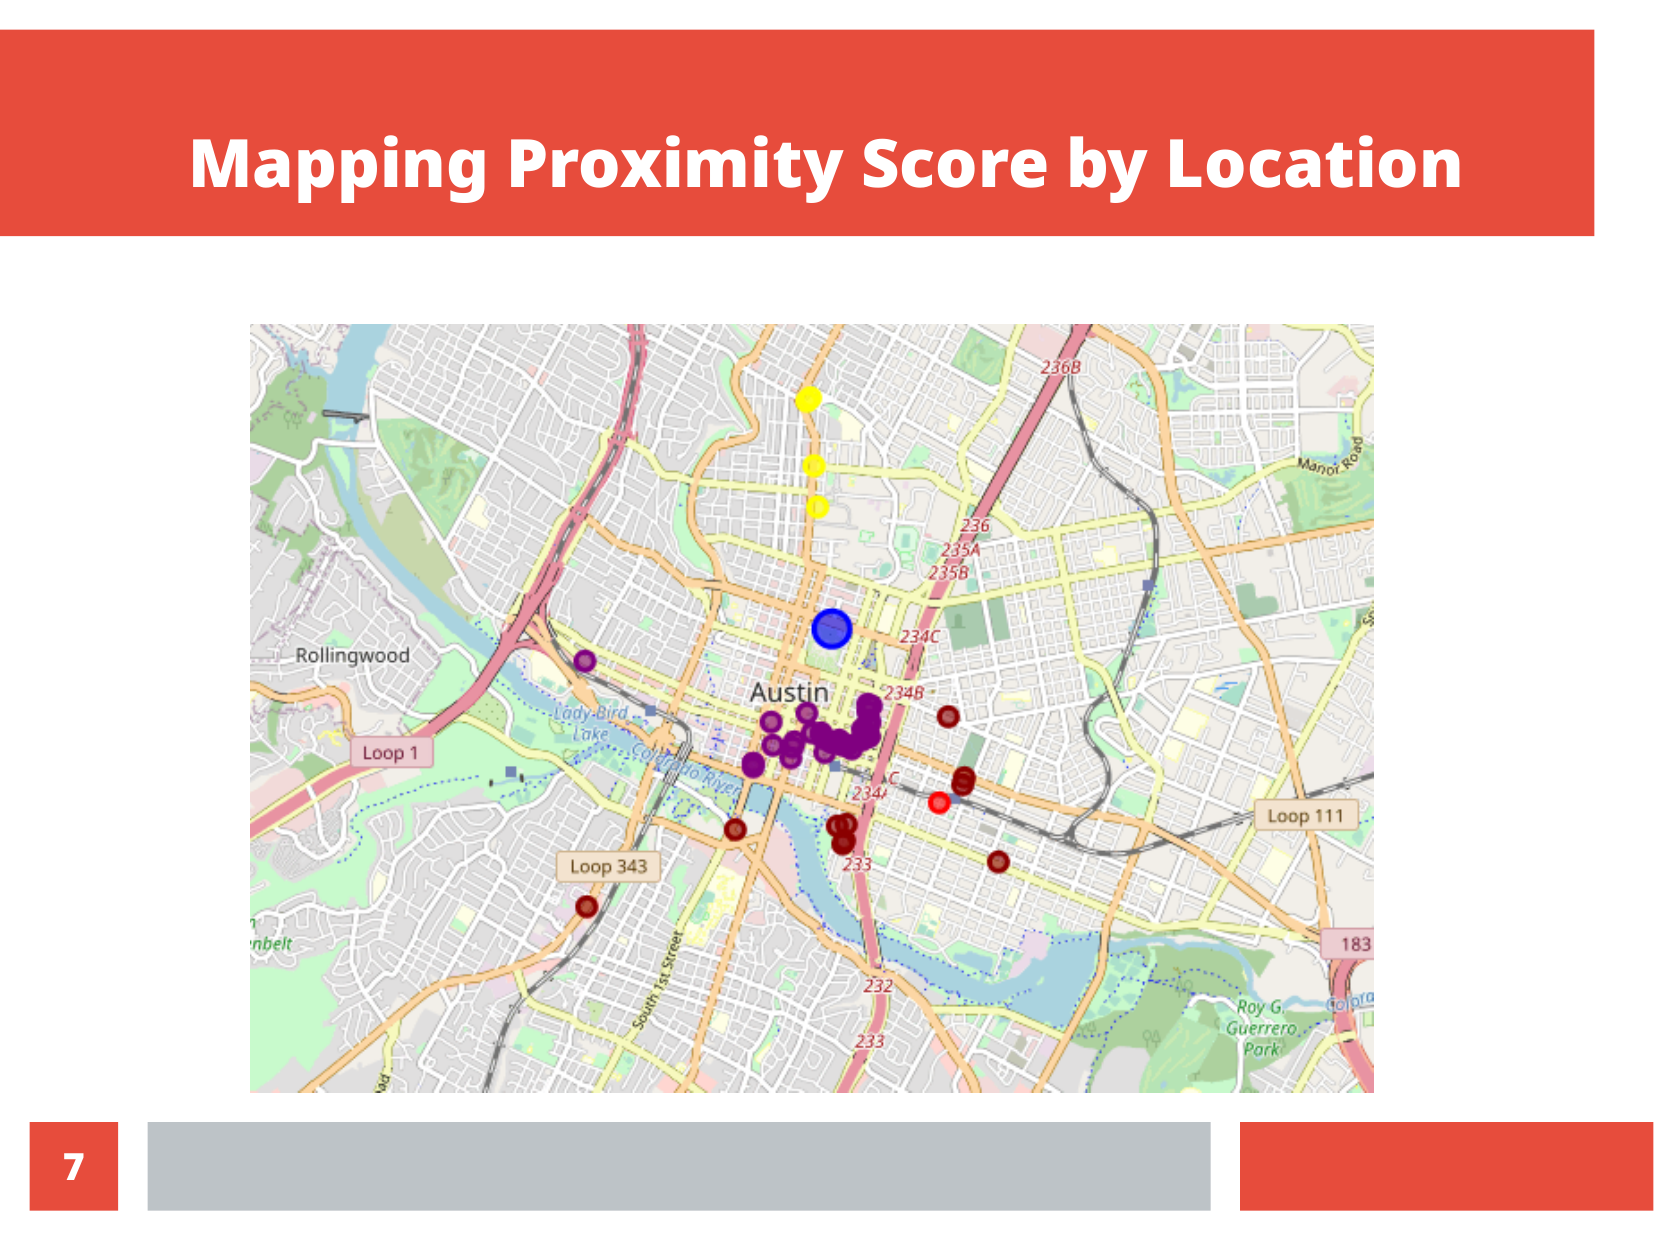

# Mapping Proximity Score by Location
7